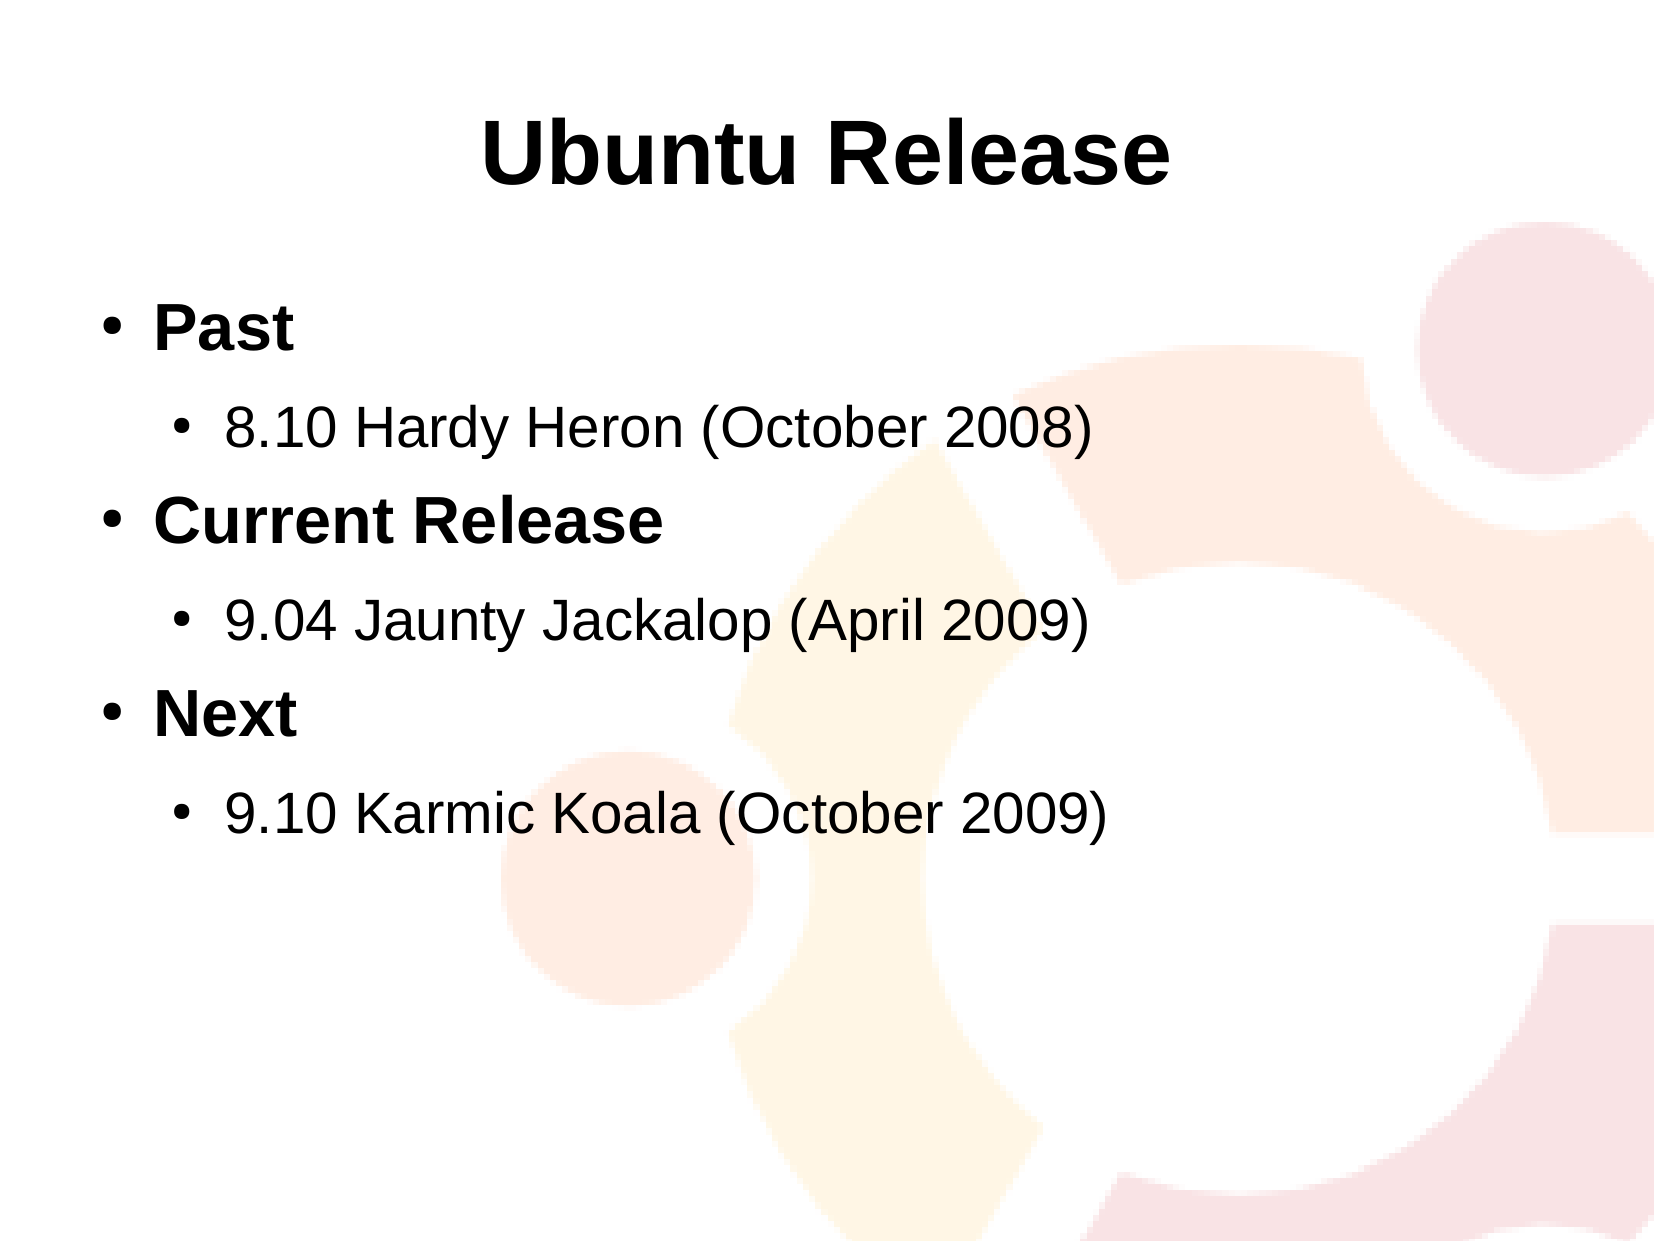

# Ubuntu Release
Past
8.10 Hardy Heron (October 2008)
Current Release
9.04 Jaunty Jackalop (April 2009)
Next
9.10 Karmic Koala (October 2009)